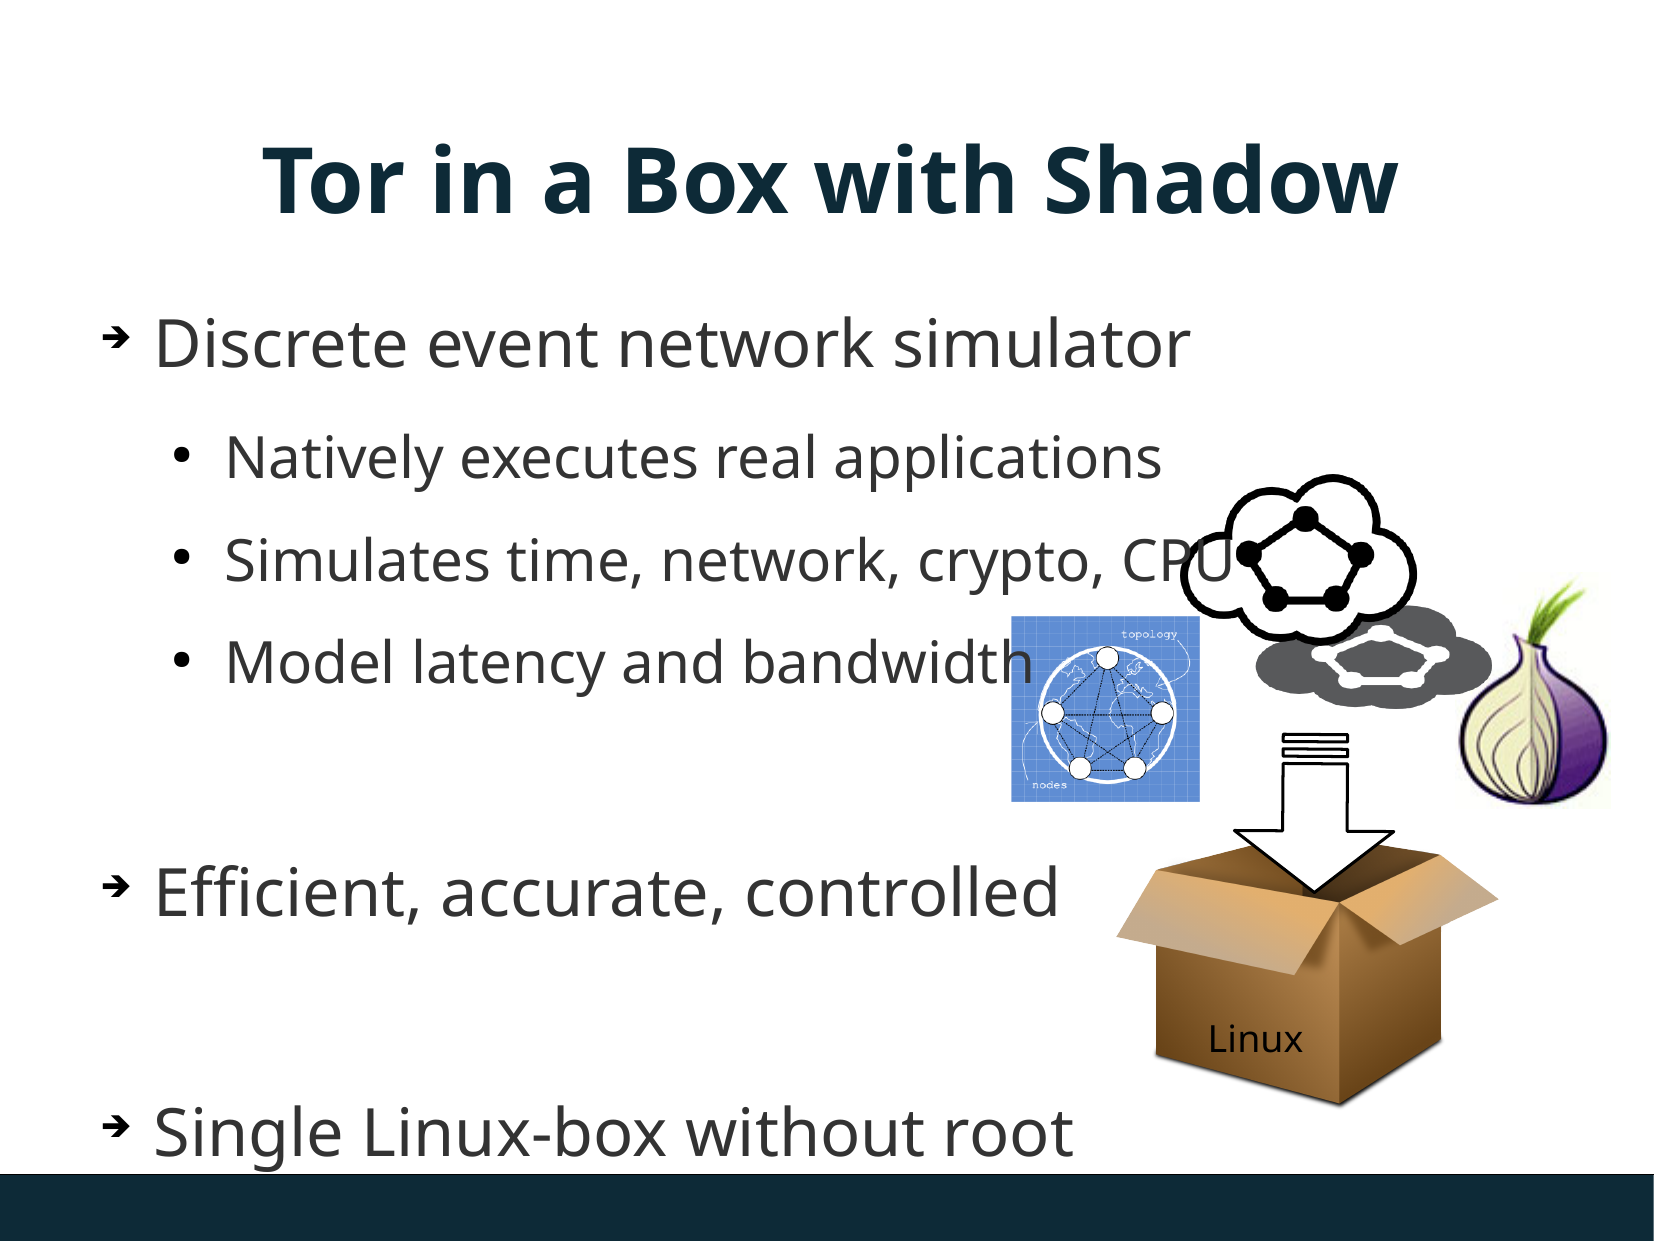

# Tor in a Box with Shadow
Discrete event network simulator
Natively executes real applications
Simulates time, network, crypto, CPU
Model latency and bandwidth
Efficient, accurate, controlled
Single Linux-box without root
Linux